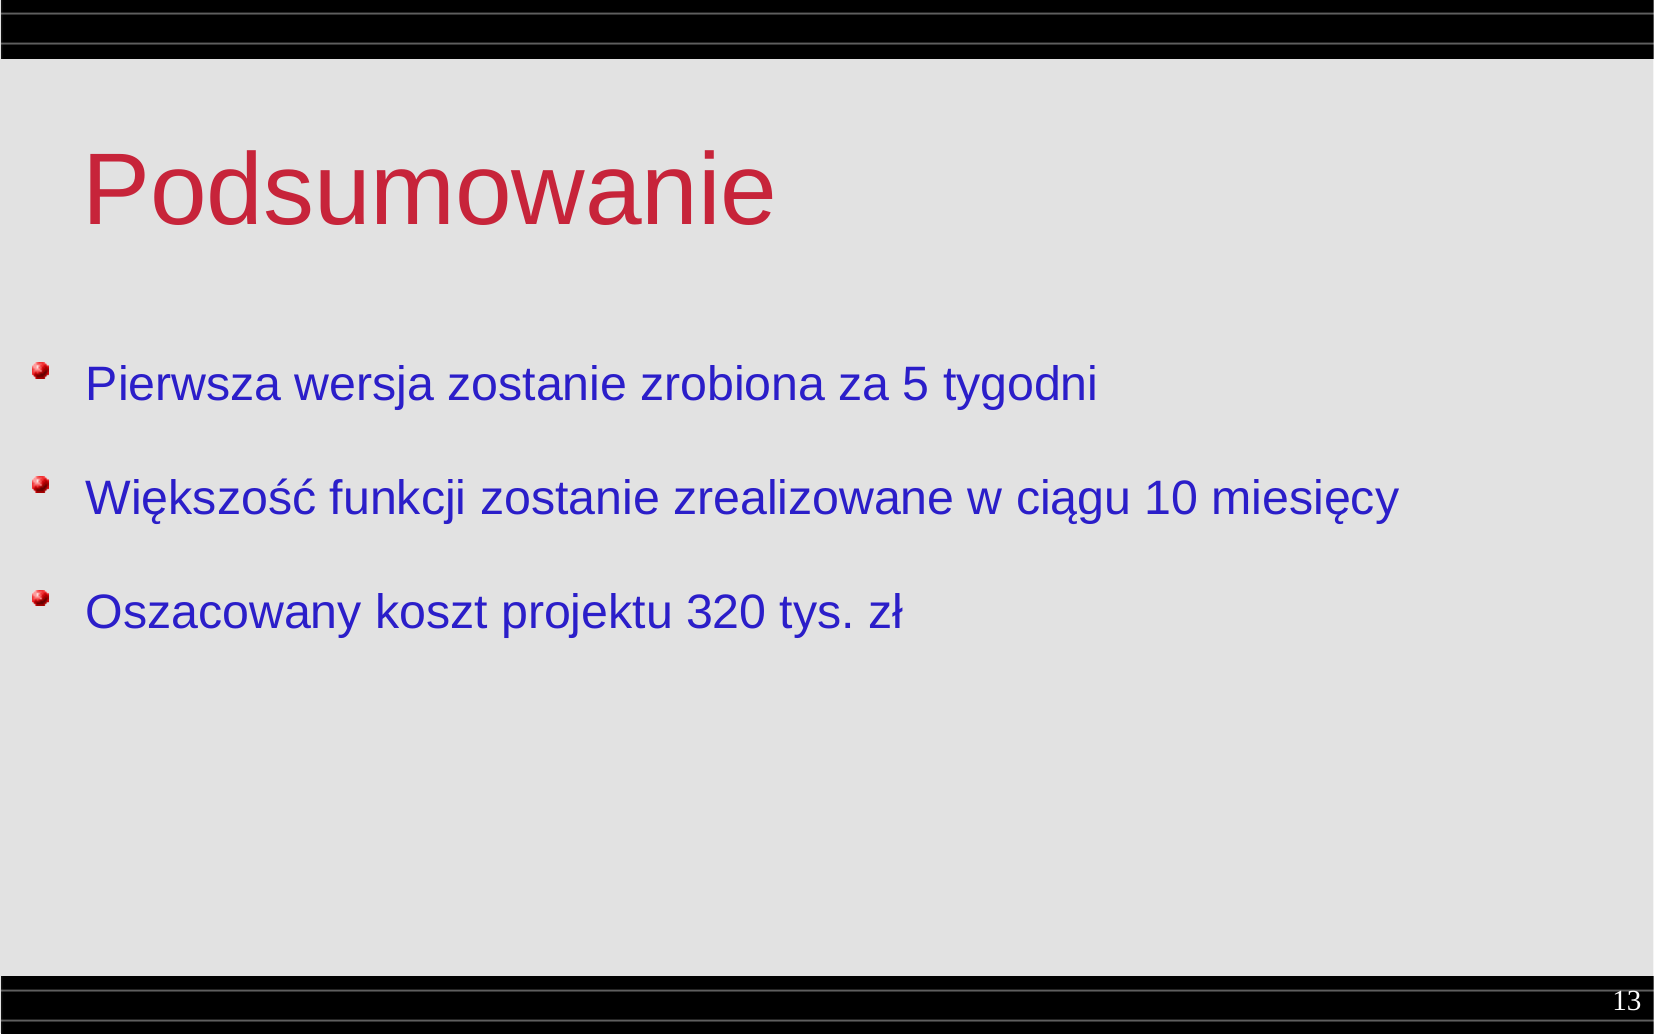

# Podsumowanie
Pierwsza wersja zostanie zrobiona za 5 tygodni
Większość funkcji zostanie zrealizowane w ciągu 10 miesięcy
Oszacowany koszt projektu 320 tys. zł